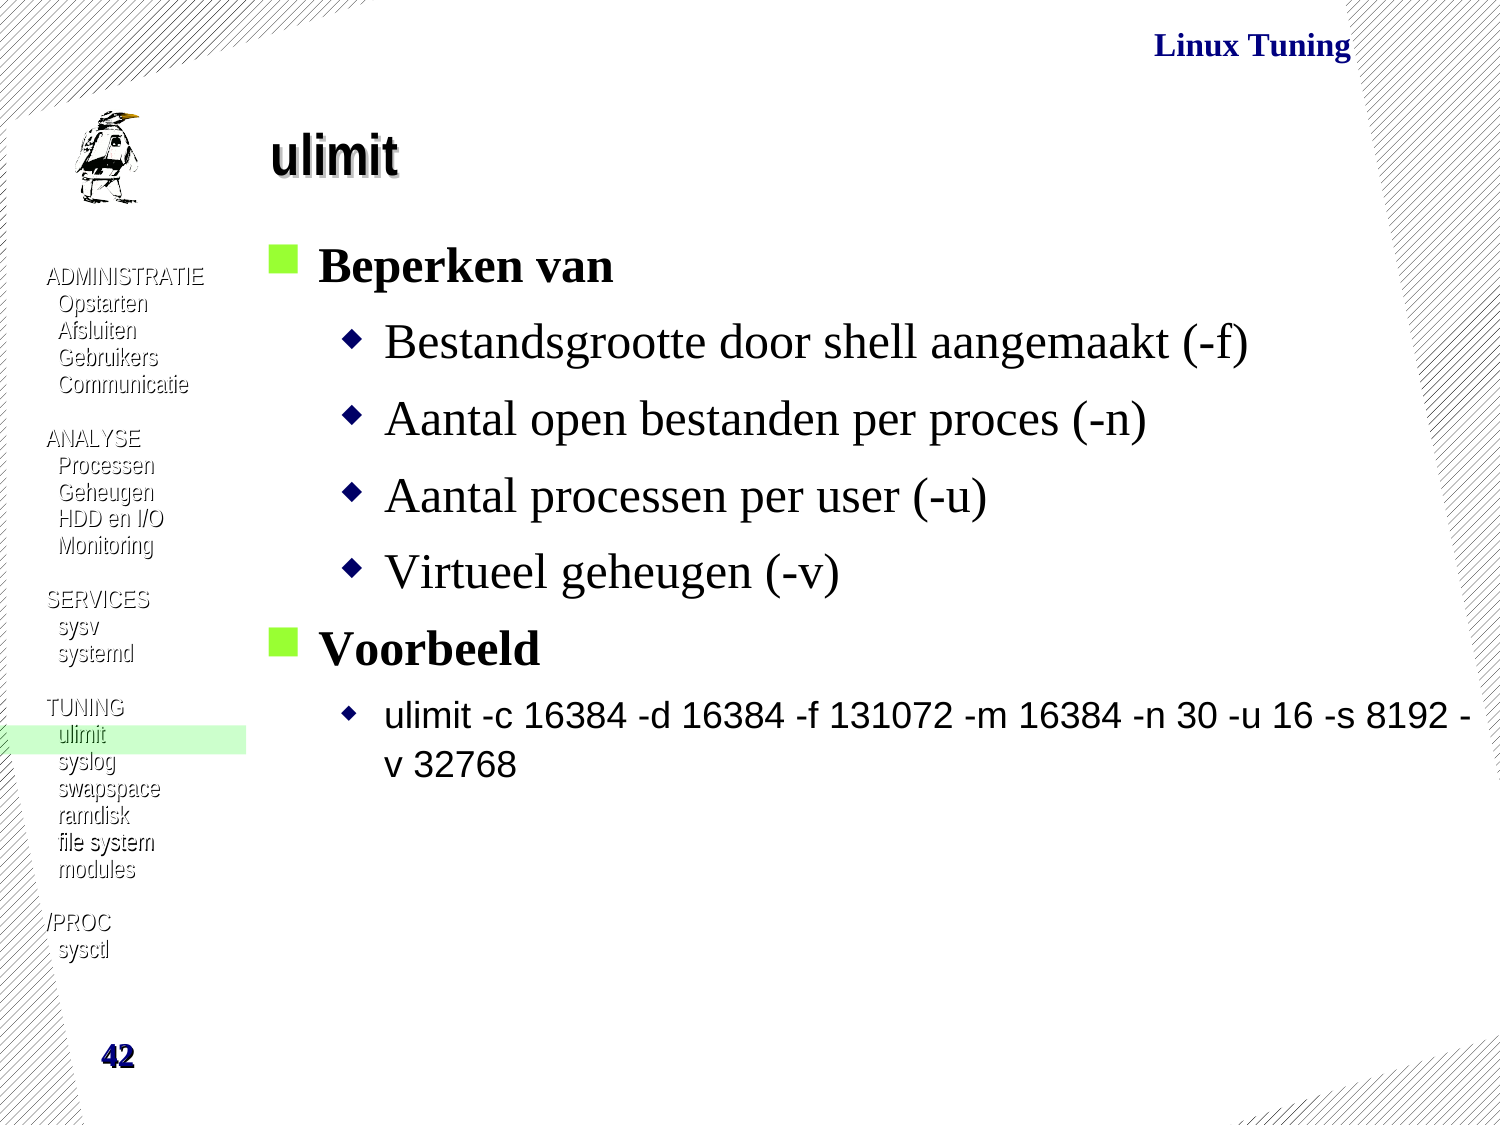

# ulimit
Beperken van
Bestandsgrootte door shell aangemaakt (-f)
Aantal open bestanden per proces (-n)
Aantal processen per user (-u)
Virtueel geheugen (-v)
Voorbeeld
ulimit -c 16384 -d 16384 -f 131072 -m 16384 -n 30 -u 16 -s 8192 -v 32768